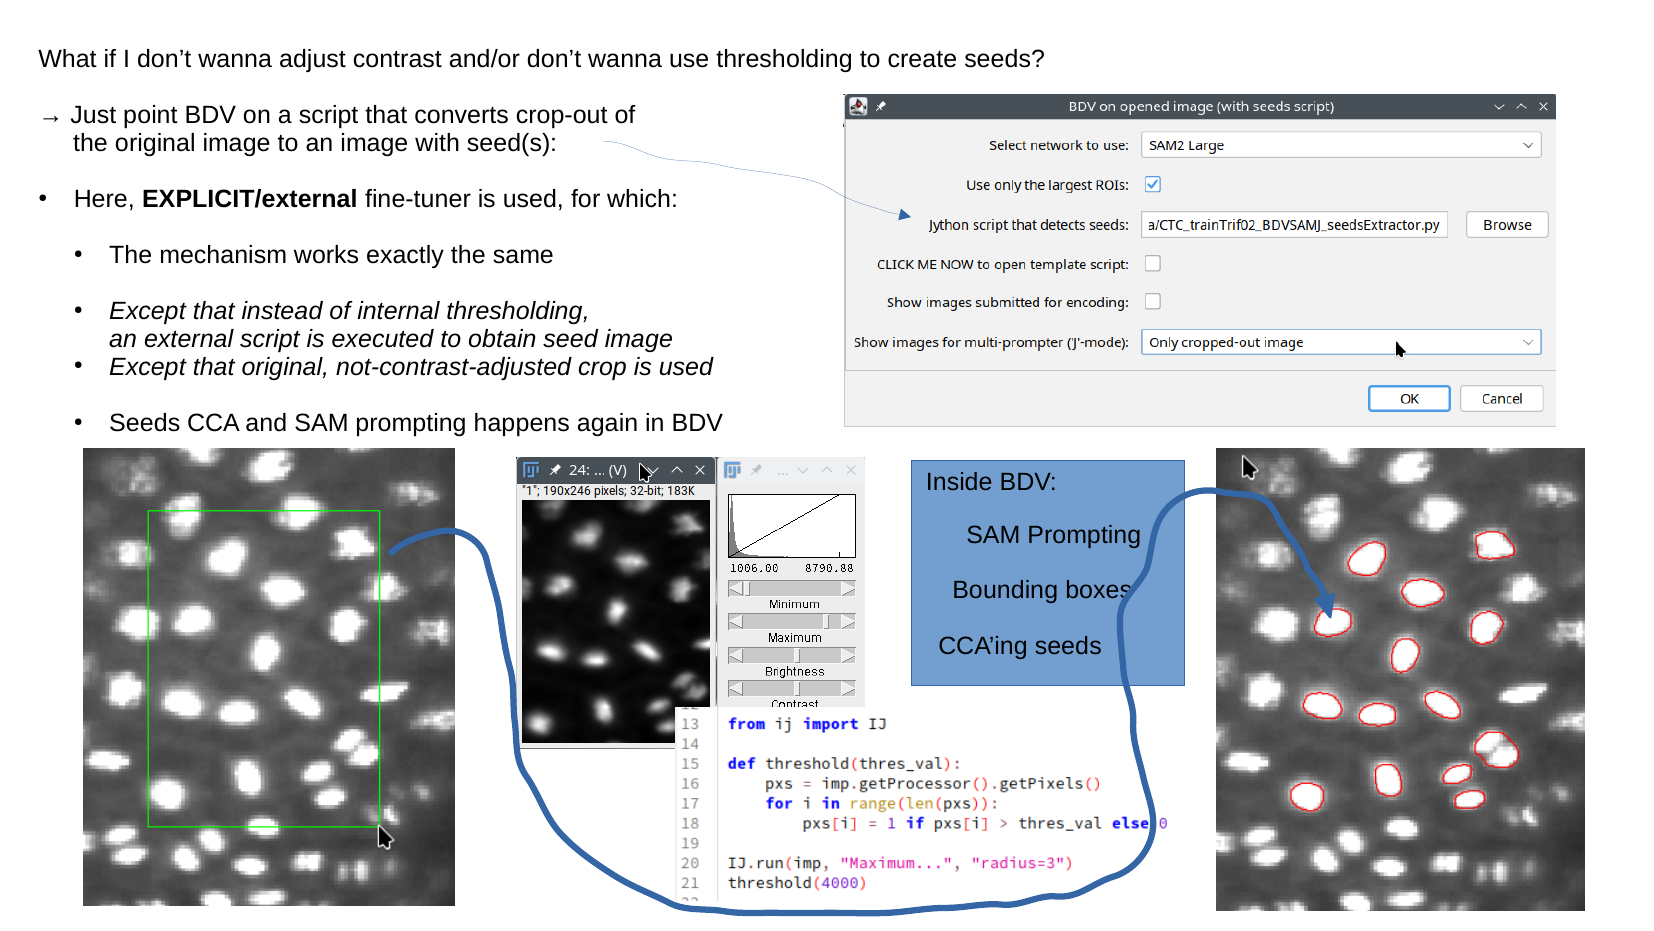

# What if I don’t wanna adjust contrast and/or don’t wanna use thresholding to create seeds?
→ Just point BDV on a script that converts crop-out of
 the original image to an image with seed(s):
Here, EXPLICIT/external fine-tuner is used, for which:
The mechanism works exactly the same
Except that instead of internal thresholding,
an external script is executed to obtain seed image
Except that original, not-contrast-adjusted crop is used
Seeds CCA and SAM prompting happens again in BDV
												 SAM Prompting
												 Bounding boxes
												CCA’ing seeds
Inside BDV: